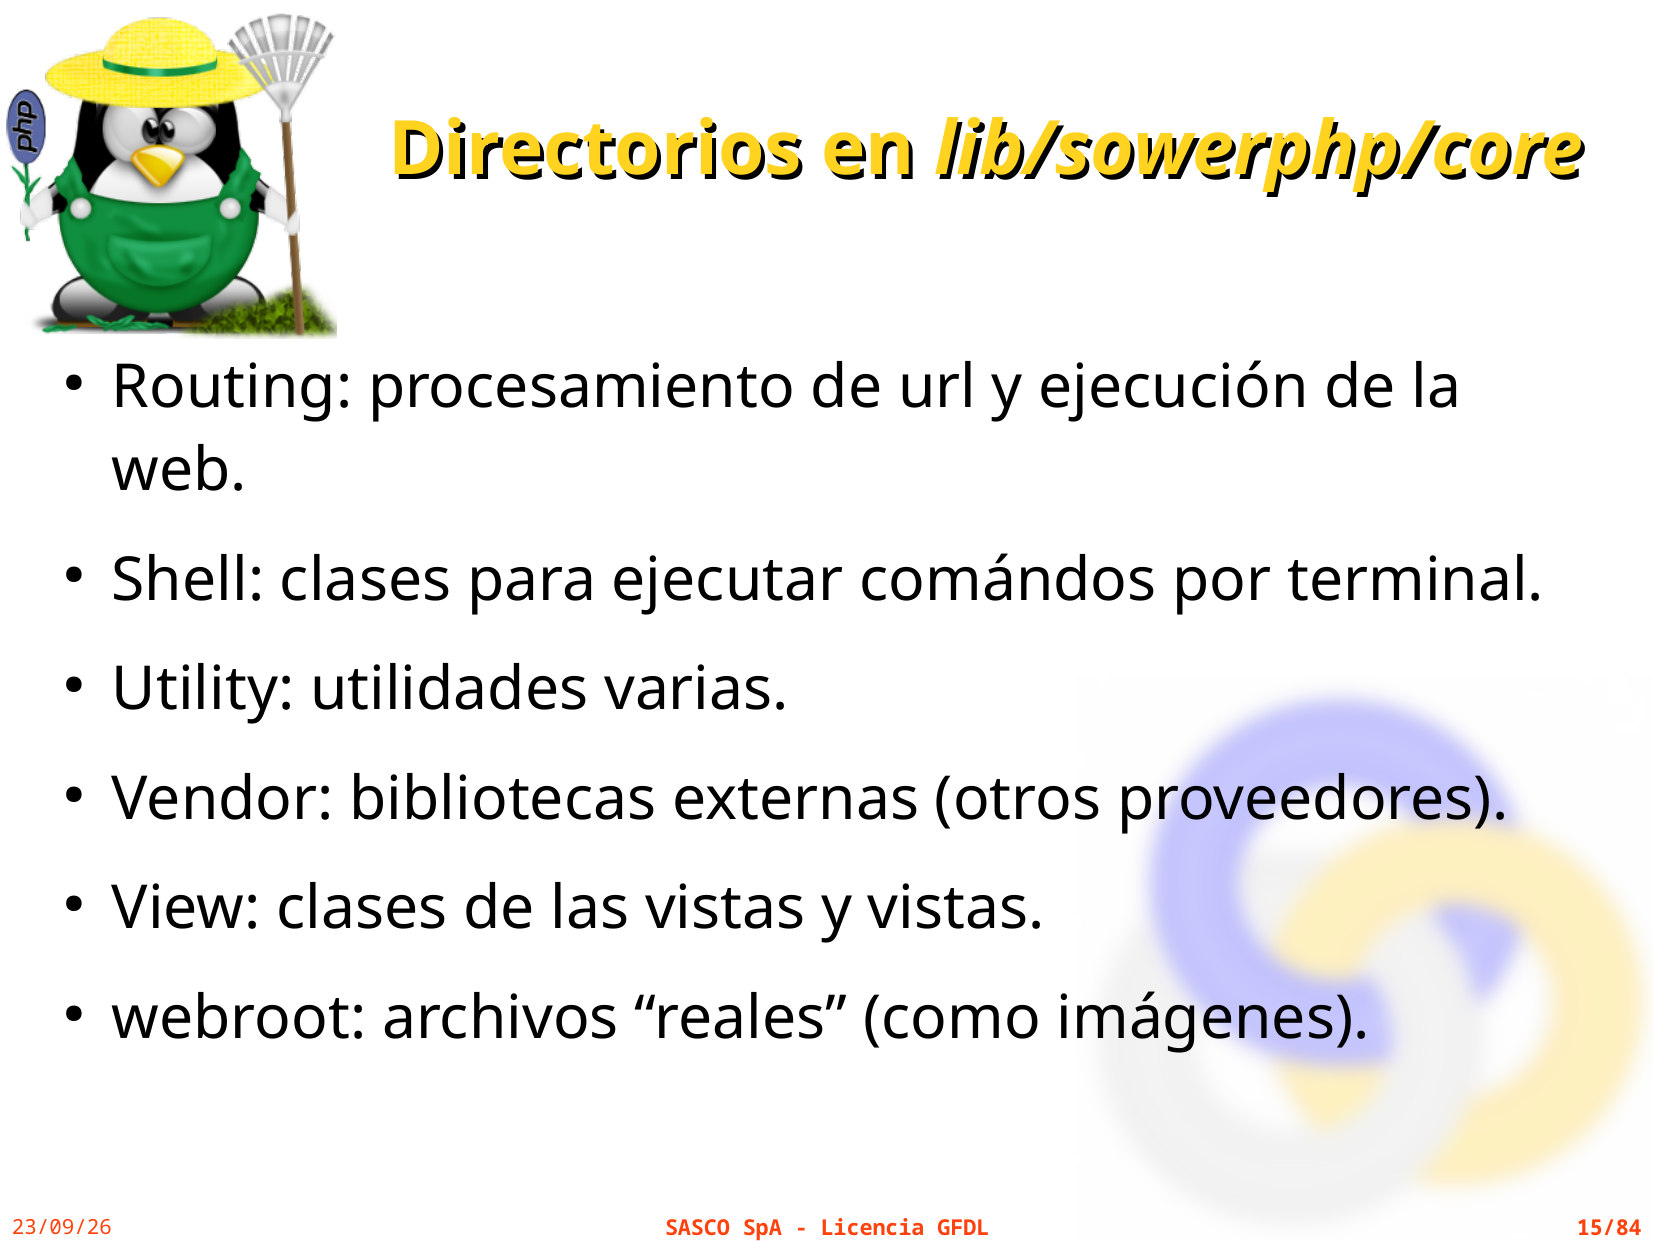

# Directorios en lib/sowerphp/core
Routing: procesamiento de url y ejecución de la web.
Shell: clases para ejecutar comándos por terminal.
Utility: utilidades varias.
Vendor: bibliotecas externas (otros proveedores).
View: clases de las vistas y vistas.
webroot: archivos “reales” (como imágenes).
SASCO SpA - Licencia GFDL
15